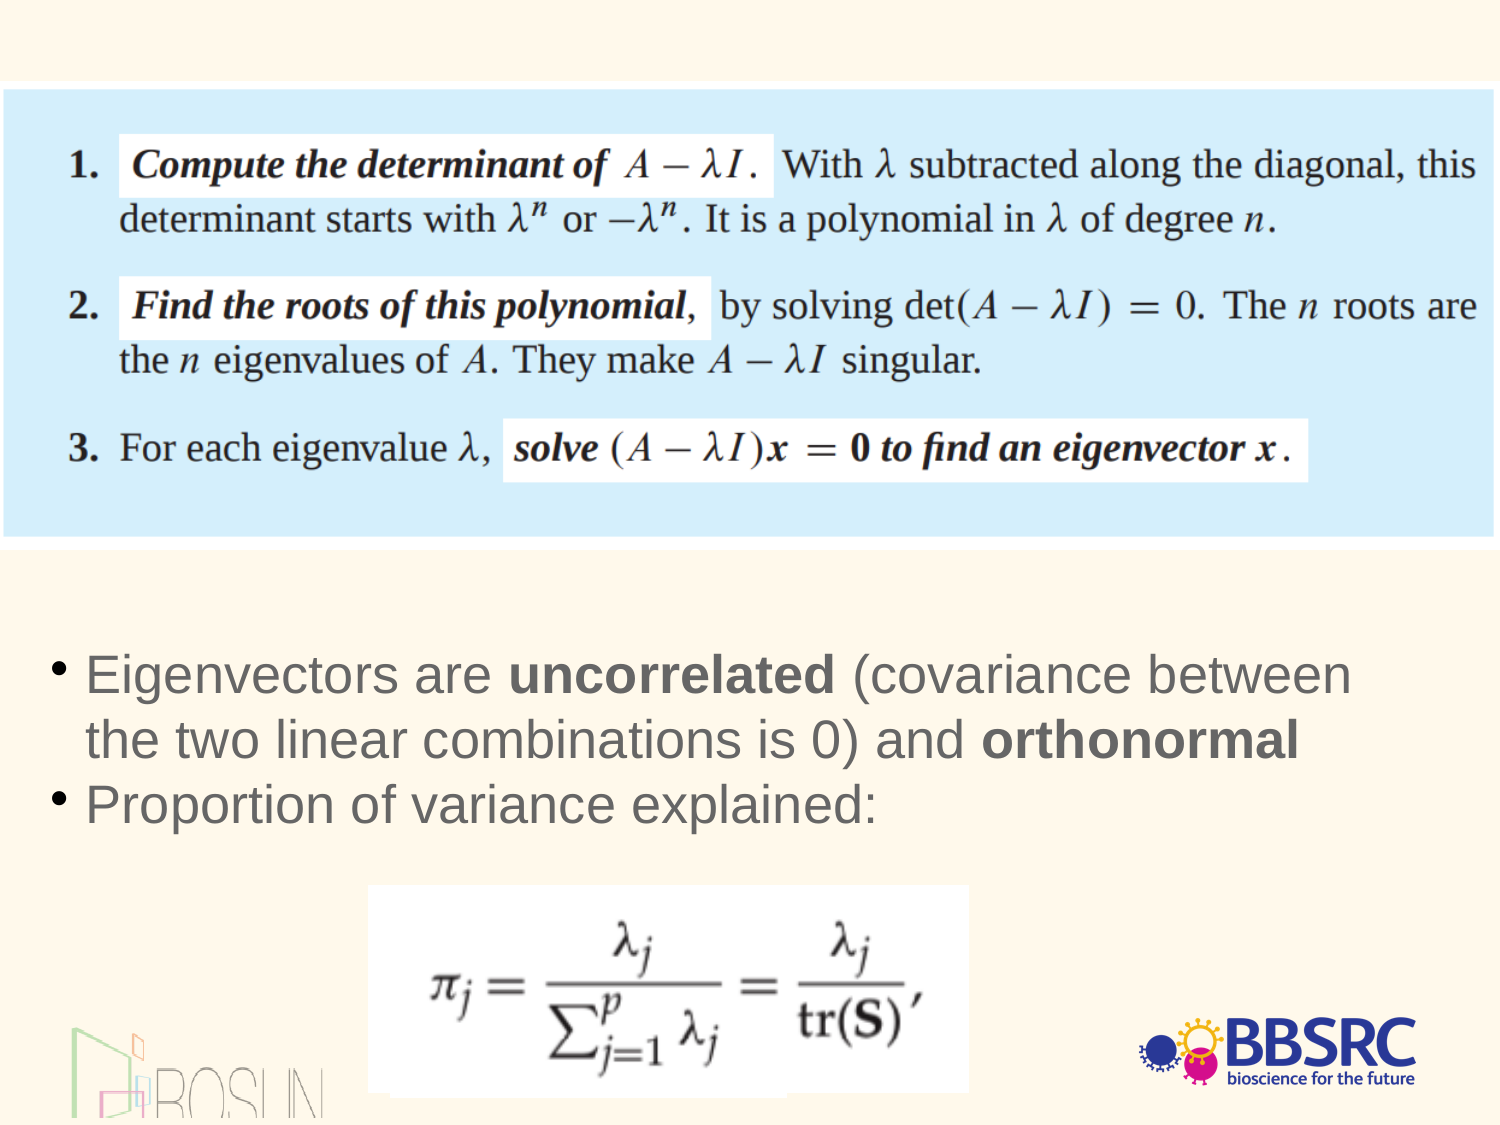

Eigenvectors are uncorrelated (covariance between the two linear combinations is 0) and orthonormal
Proportion of variance explained: